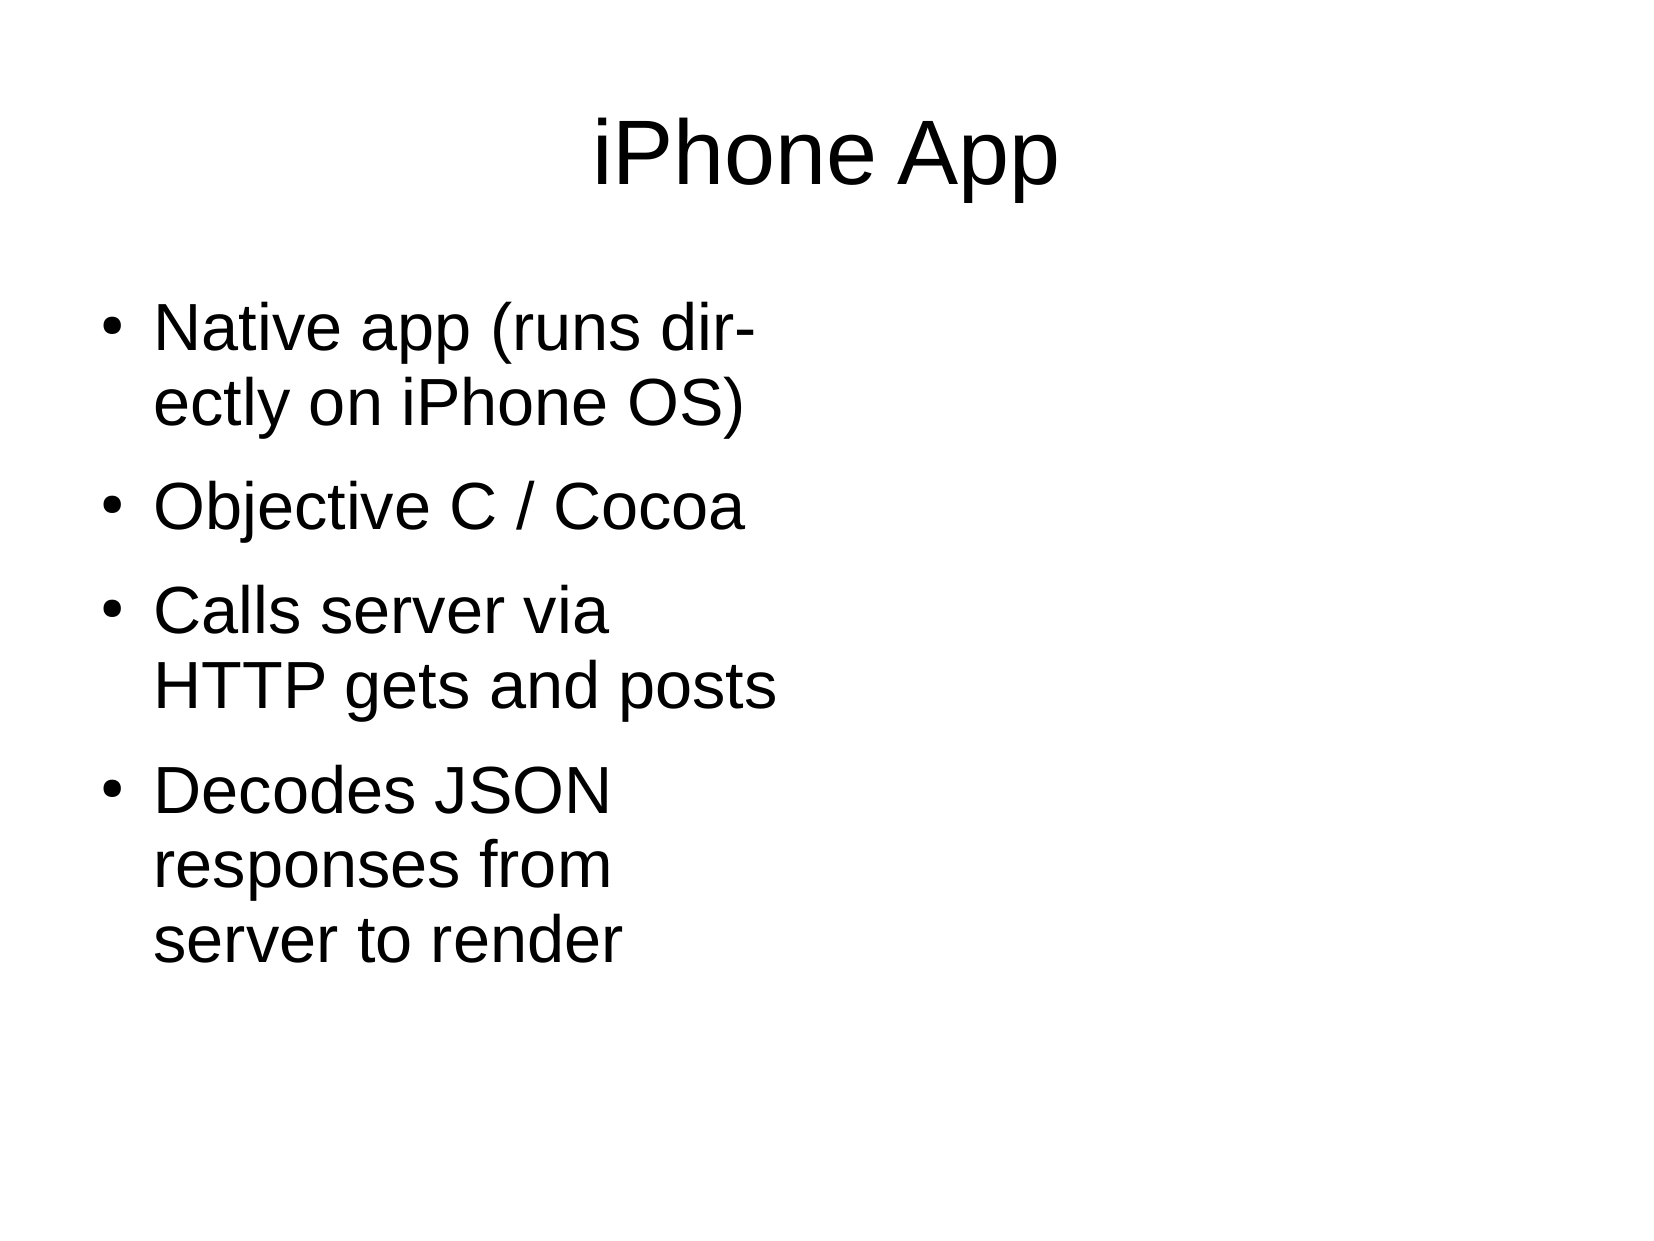

# iPhone App
Native app (runs dir-ectly on iPhone OS)
Objective C / Cocoa
Calls server via HTTP gets and posts
Decodes JSON responses from server to render